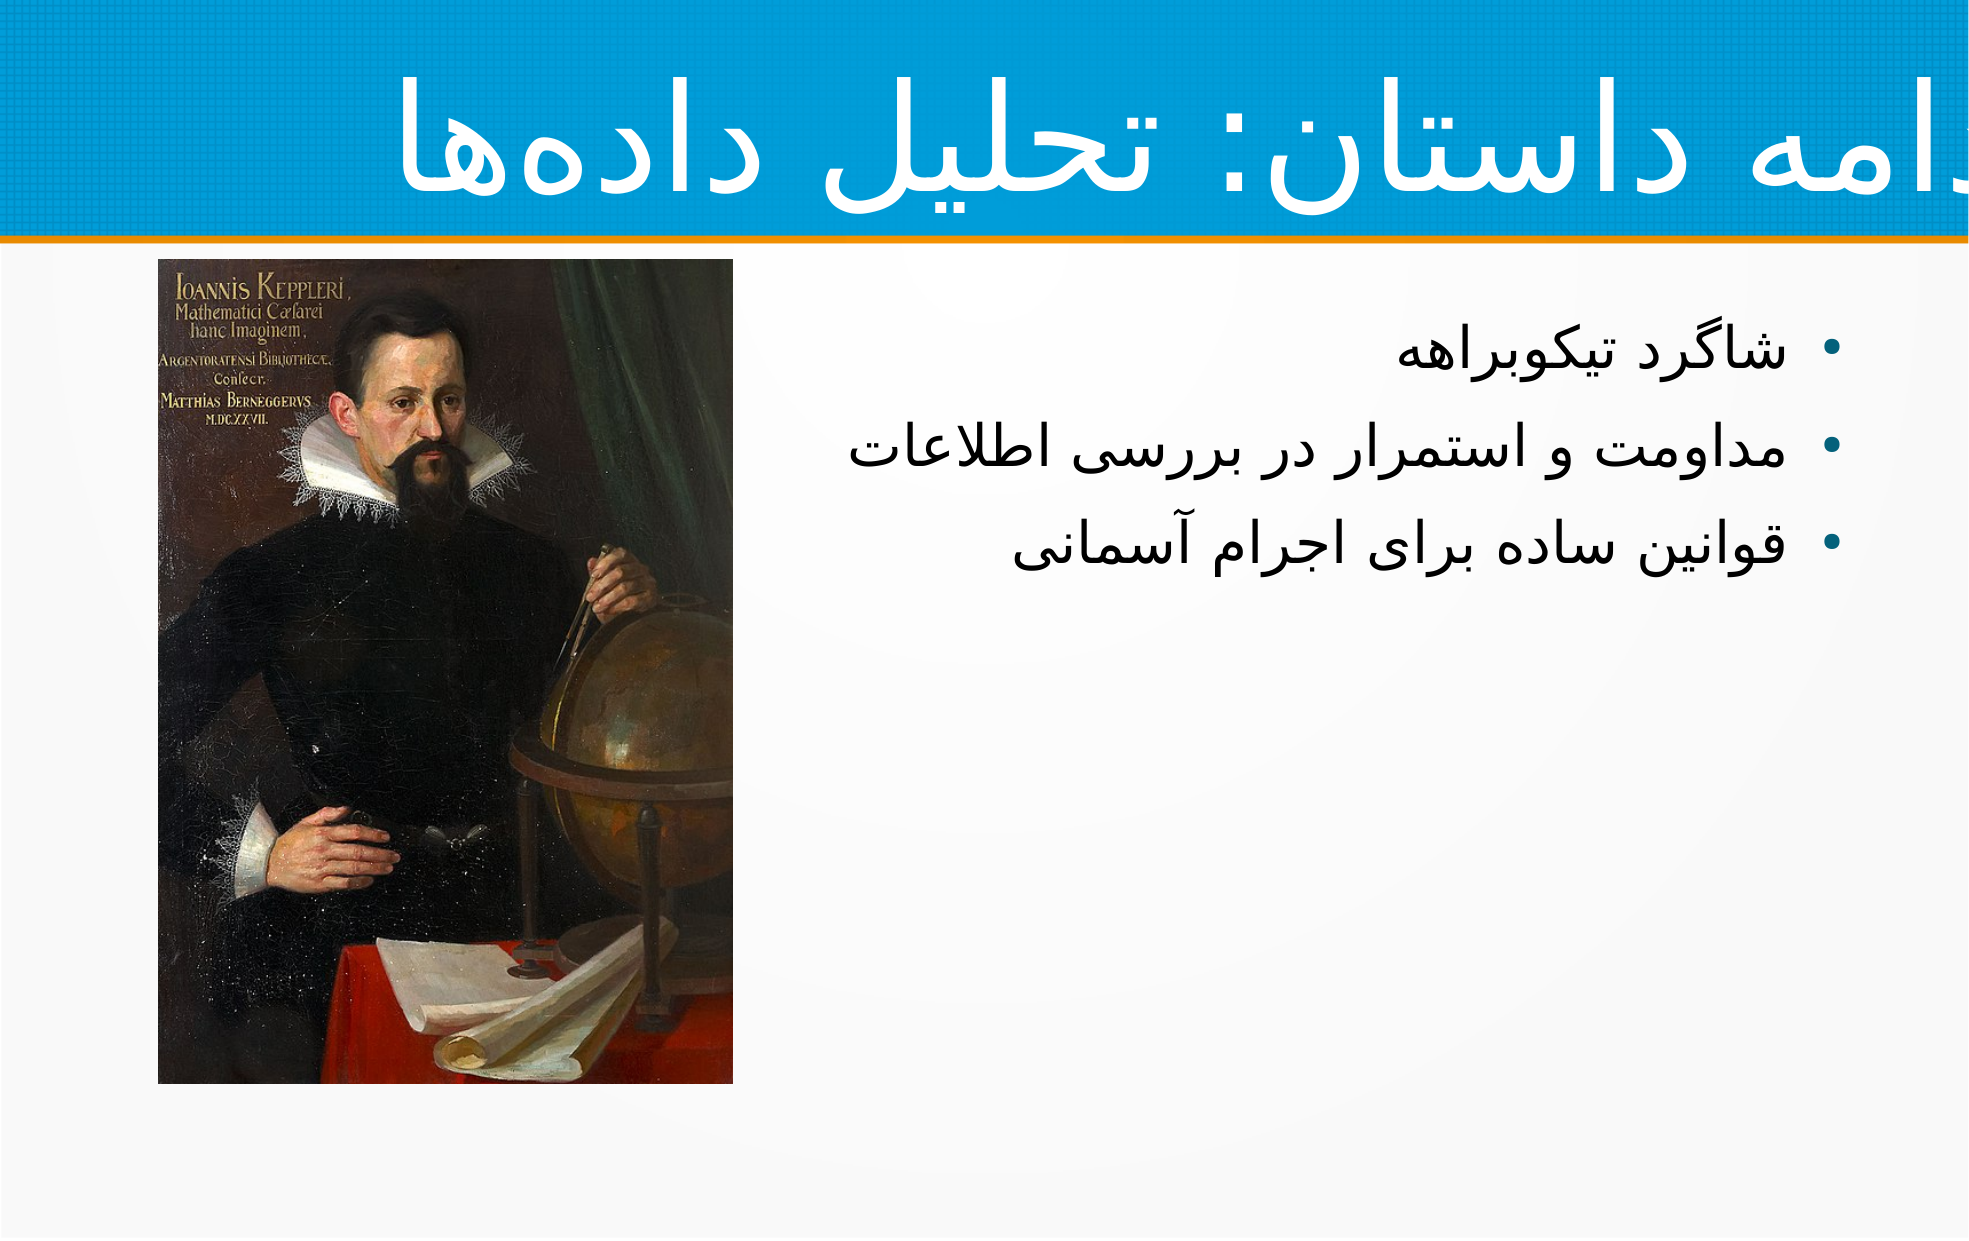

# ادامه داستان: تحلیل داده‌ها
شاگرد تیکوبراهه
مداومت و استمرار در بررسی اطلاعات
قوانین ساده برای اجرام آسمانی